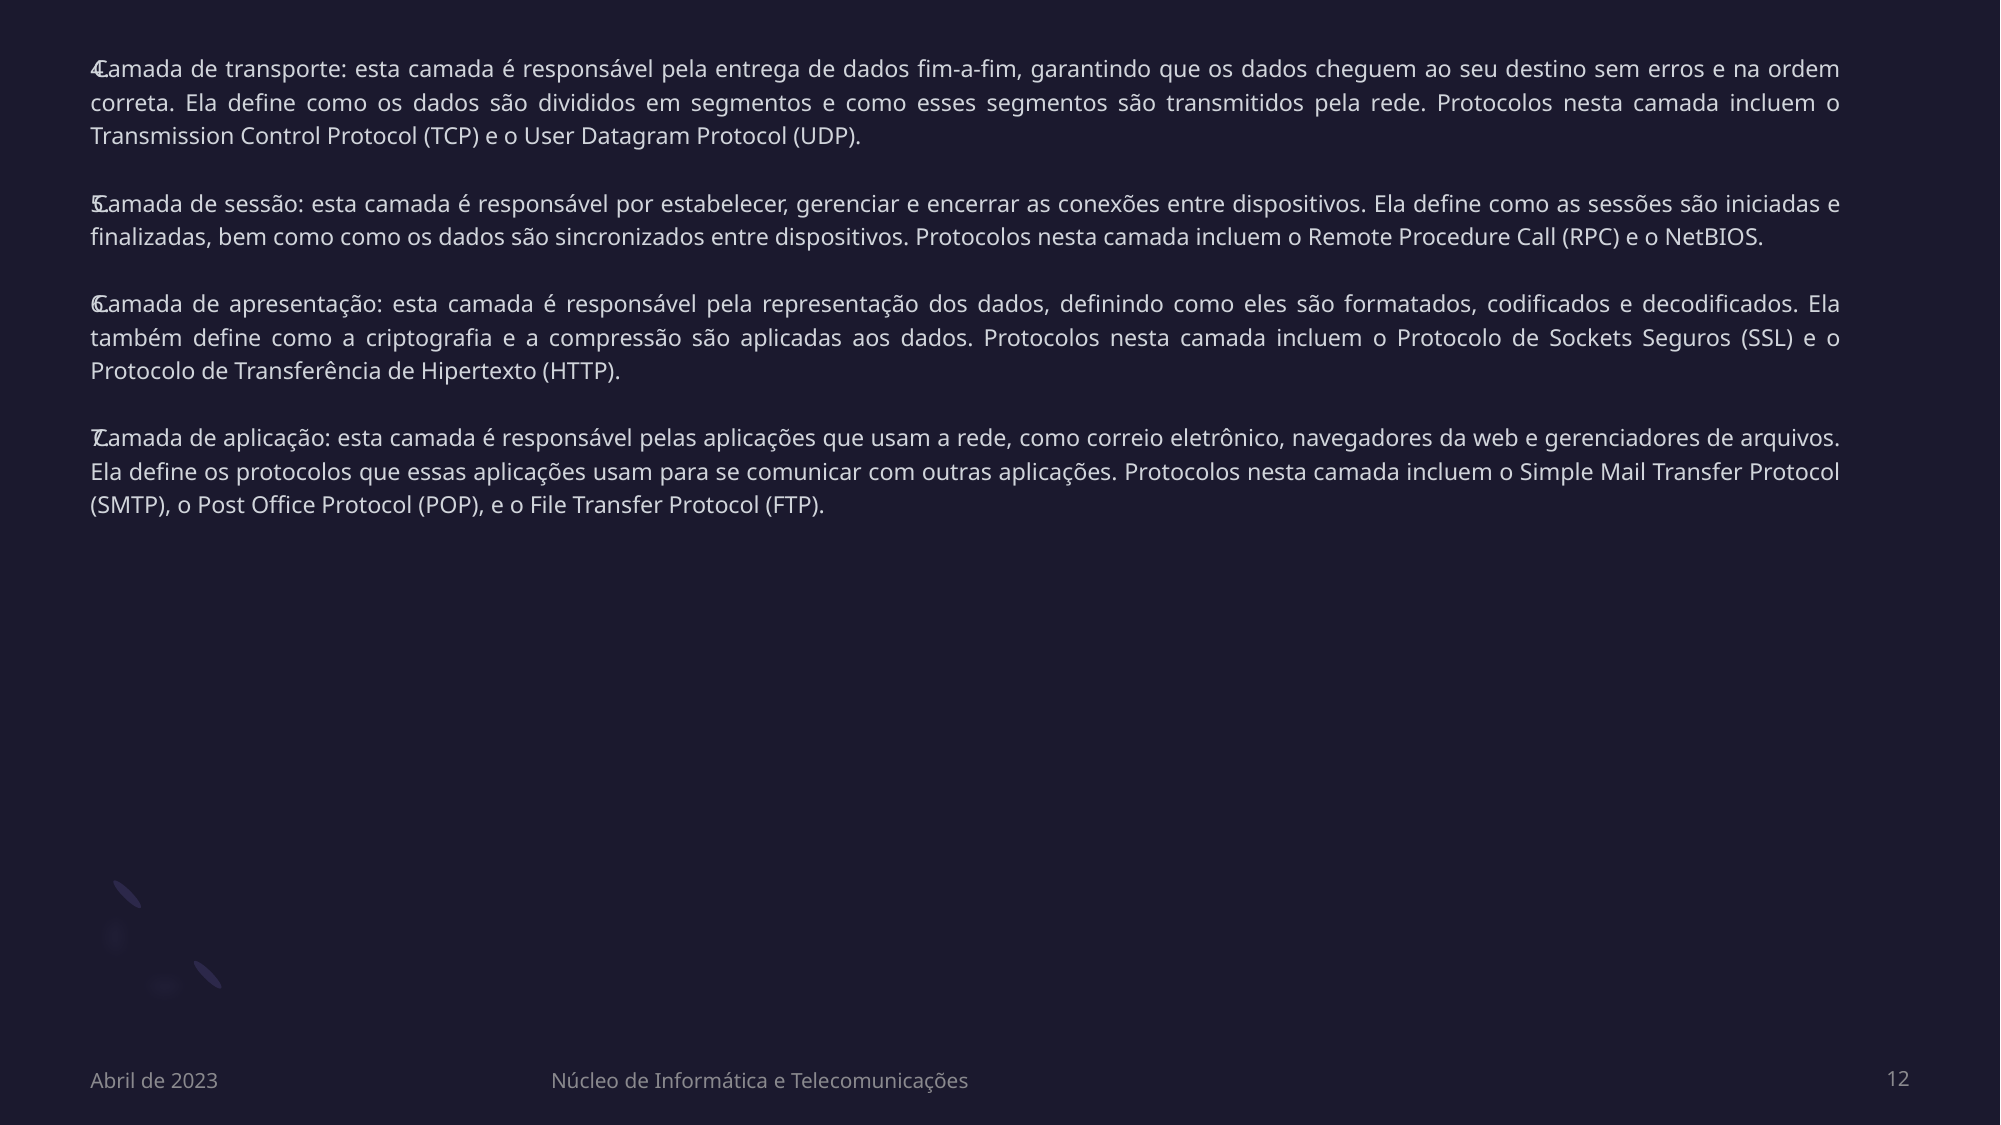

Camada de transporte: esta camada é responsável pela entrega de dados fim-a-fim, garantindo que os dados cheguem ao seu destino sem erros e na ordem correta. Ela define como os dados são divididos em segmentos e como esses segmentos são transmitidos pela rede. Protocolos nesta camada incluem o Transmission Control Protocol (TCP) e o User Datagram Protocol (UDP).
Camada de sessão: esta camada é responsável por estabelecer, gerenciar e encerrar as conexões entre dispositivos. Ela define como as sessões são iniciadas e finalizadas, bem como como os dados são sincronizados entre dispositivos. Protocolos nesta camada incluem o Remote Procedure Call (RPC) e o NetBIOS.
Camada de apresentação: esta camada é responsável pela representação dos dados, definindo como eles são formatados, codificados e decodificados. Ela também define como a criptografia e a compressão são aplicadas aos dados. Protocolos nesta camada incluem o Protocolo de Sockets Seguros (SSL) e o Protocolo de Transferência de Hipertexto (HTTP).
Camada de aplicação: esta camada é responsável pelas aplicações que usam a rede, como correio eletrônico, navegadores da web e gerenciadores de arquivos. Ela define os protocolos que essas aplicações usam para se comunicar com outras aplicações. Protocolos nesta camada incluem o Simple Mail Transfer Protocol (SMTP), o Post Office Protocol (POP), e o File Transfer Protocol (FTP).
Abril de 2023
Núcleo de Informática e Telecomunicações